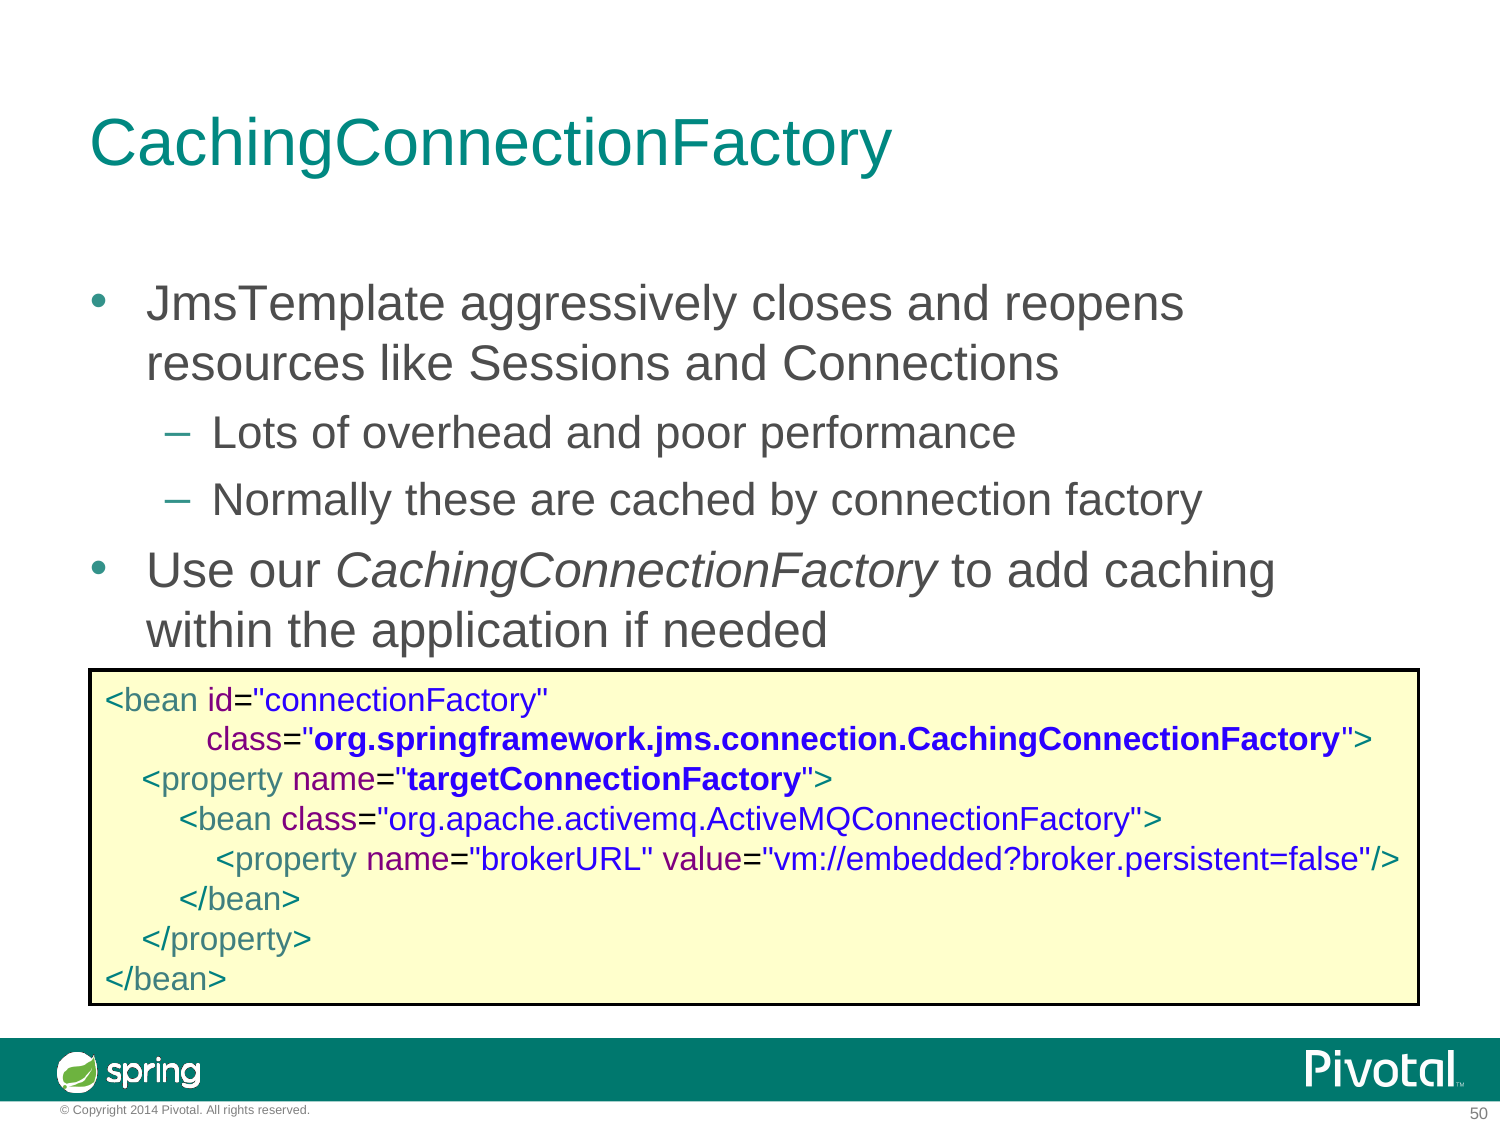

# CachingConnectionFactory
JmsTemplate aggressively closes and reopens resources like Sessions and Connections
Lots of overhead and poor performance
Normally these are cached by connection factory
Use our CachingConnectionFactory to add caching within the application if needed
<bean id="connectionFactory"
 class="org.springframework.jms.connection.CachingConnectionFactory">
 <property name="targetConnectionFactory">
 <bean class="org.apache.activemq.ActiveMQConnectionFactory">
 <property name="brokerURL" value="vm://embedded?broker.persistent=false"/>
 </bean>
 </property>
</bean>